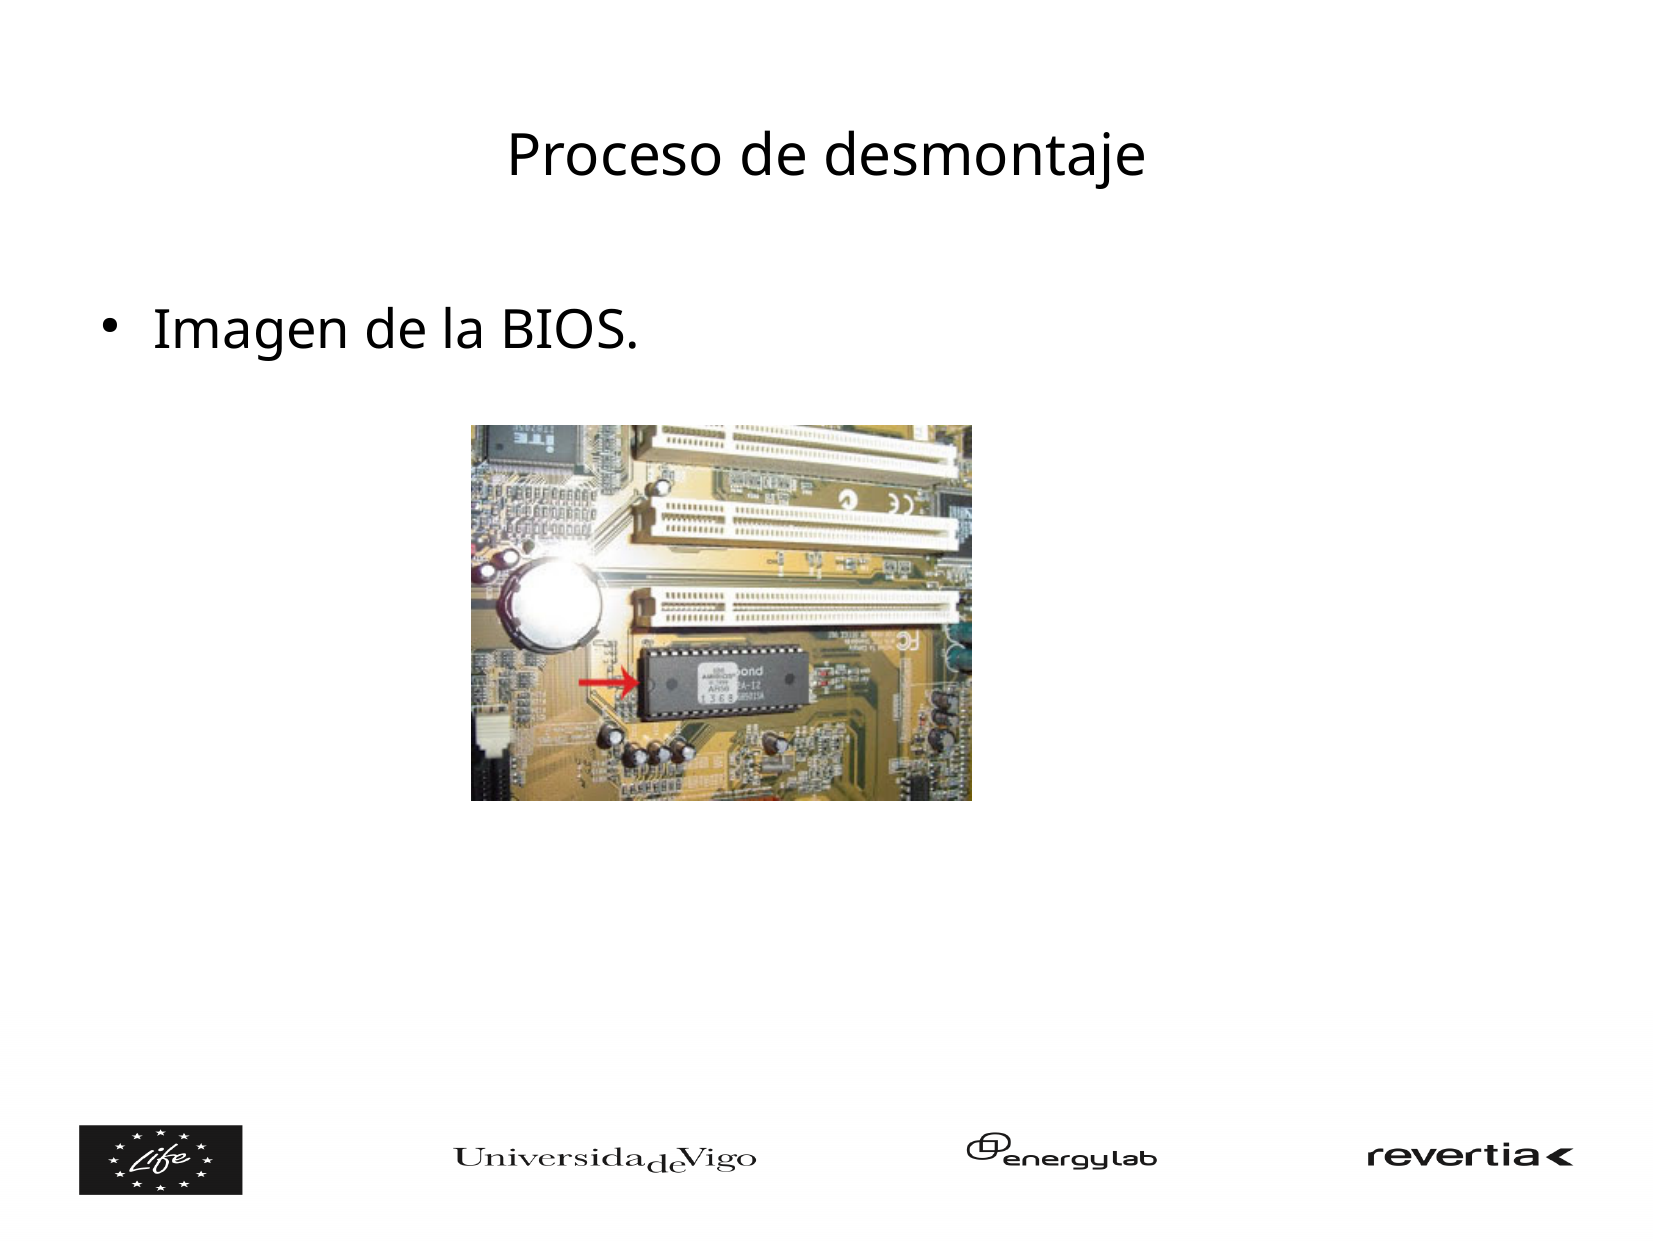

# Proceso de desmontaje
Imagen de la BIOS.